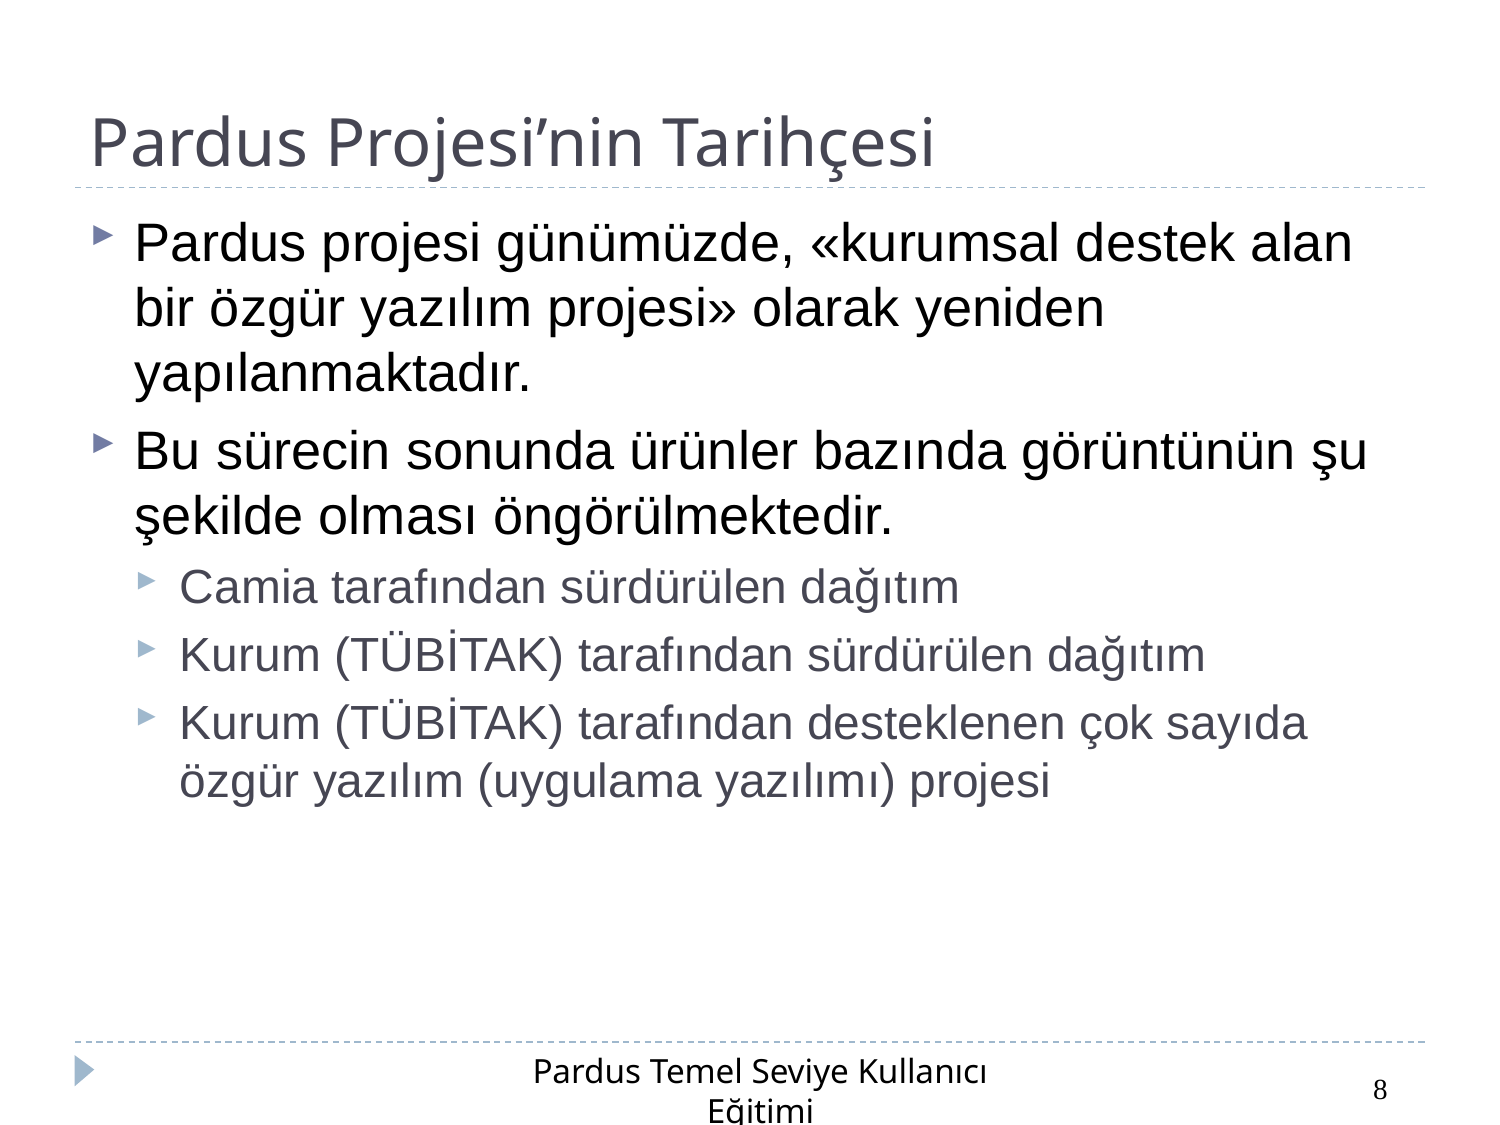

# Pardus Projesi’nin Tarihçesi
Pardus projesi günümüzde, «kurumsal destek alan bir özgür yazılım projesi» olarak yeniden yapılanmaktadır.
Bu sürecin sonunda ürünler bazında görüntünün şu şekilde olması öngörülmektedir.
Camia tarafından sürdürülen dağıtım
Kurum (TÜBİTAK) tarafından sürdürülen dağıtım
Kurum (TÜBİTAK) tarafından desteklenen çok sayıda özgür yazılım (uygulama yazılımı) projesi